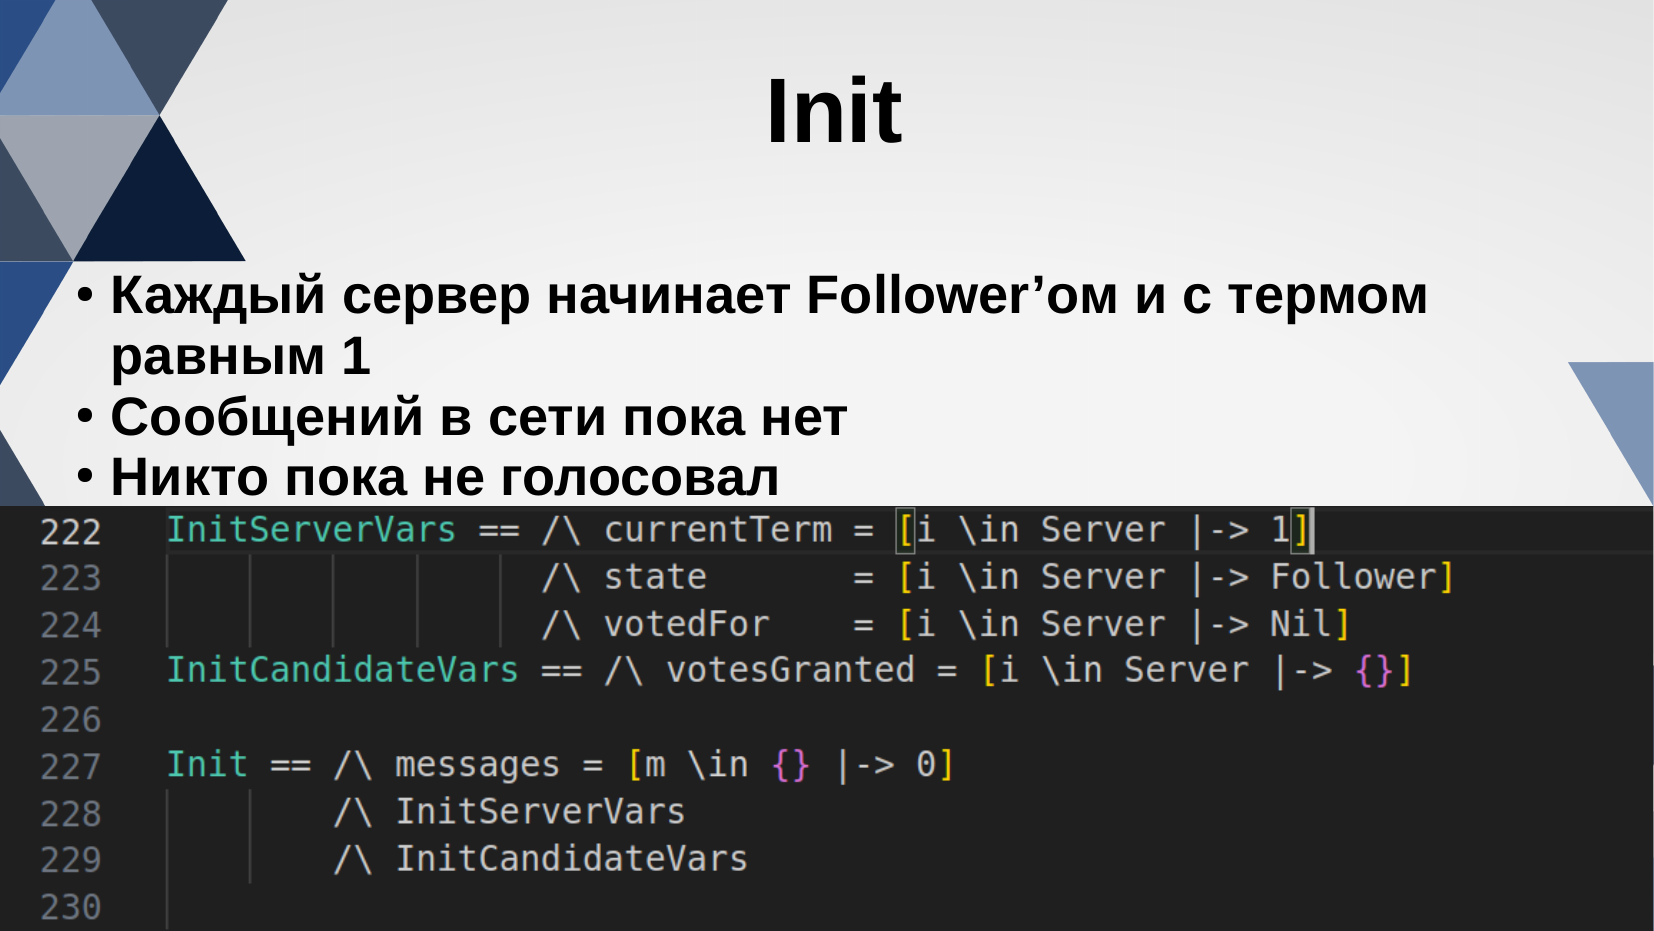

Init
Каждый сервер начинает Follower’ом и с термом равным 1
Сообщений в сети пока нет
Никто пока не голосовал